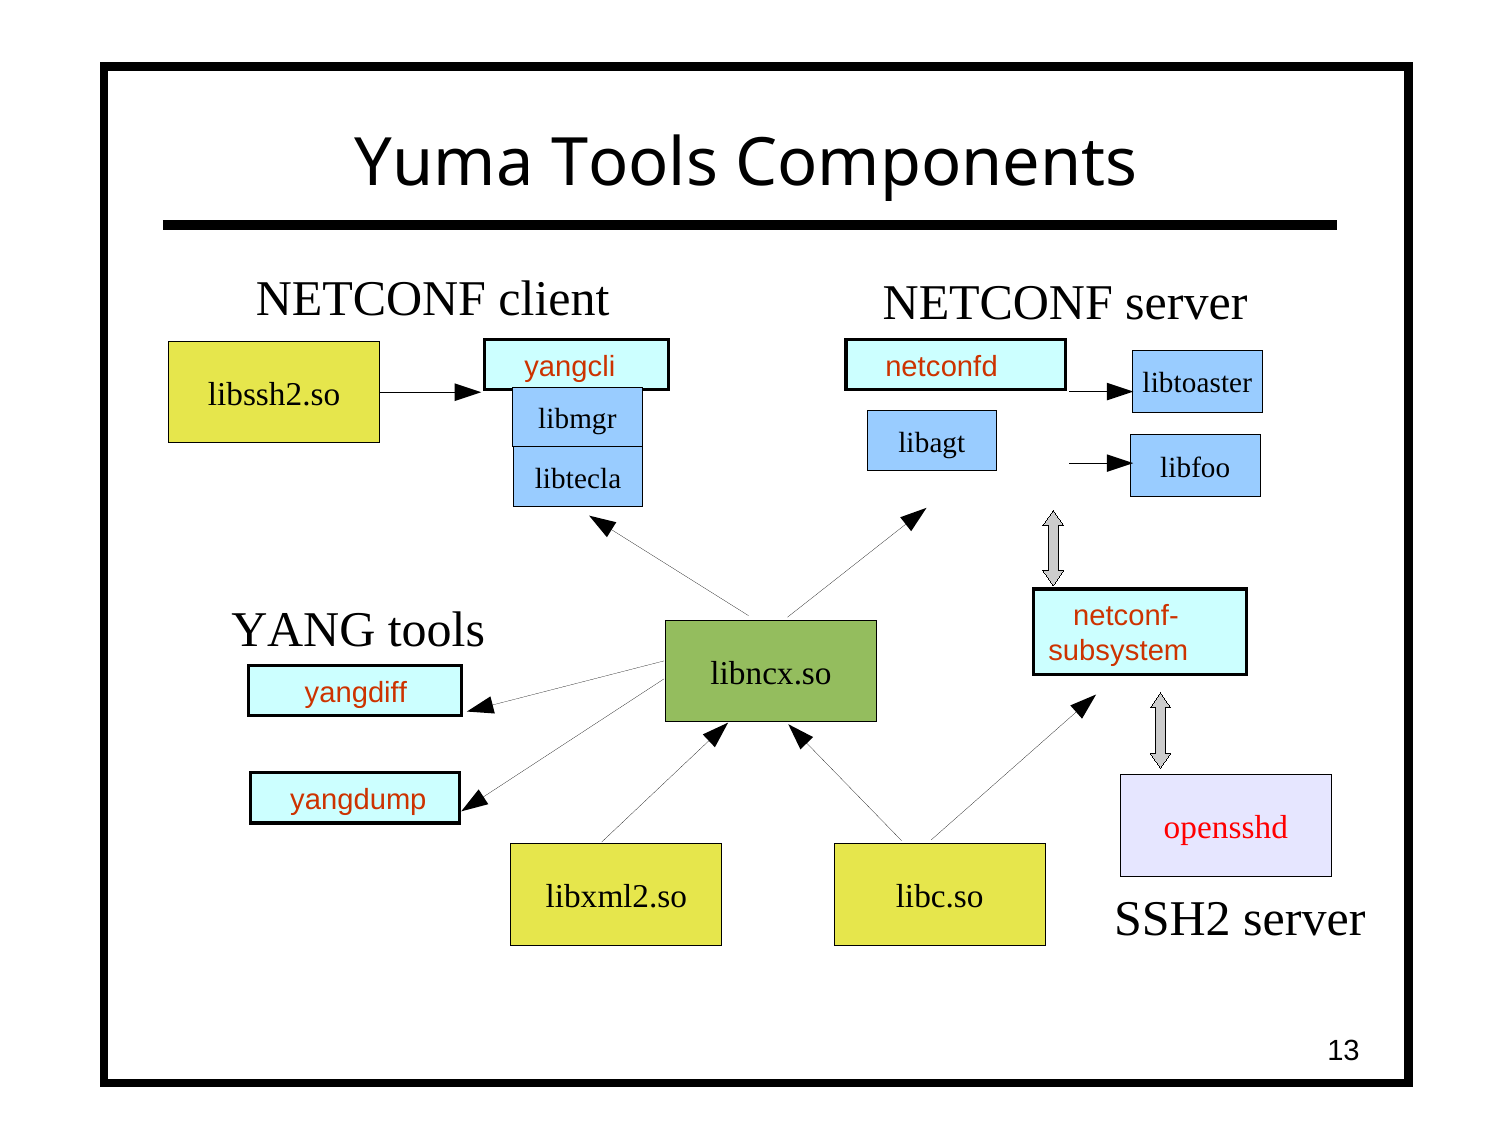

# Yuma Tools Components
NETCONF client
NETCONF server
 yangcli
 netconfd
libssh2.so
libtoaster
libmgr
libagt
libfoo
libtecla
 netconf-subsystem
YANG tools
libncx.so
 yangdiff
 yangdump
opensshd
libxml2.so
libc.so
SSH2 server
13